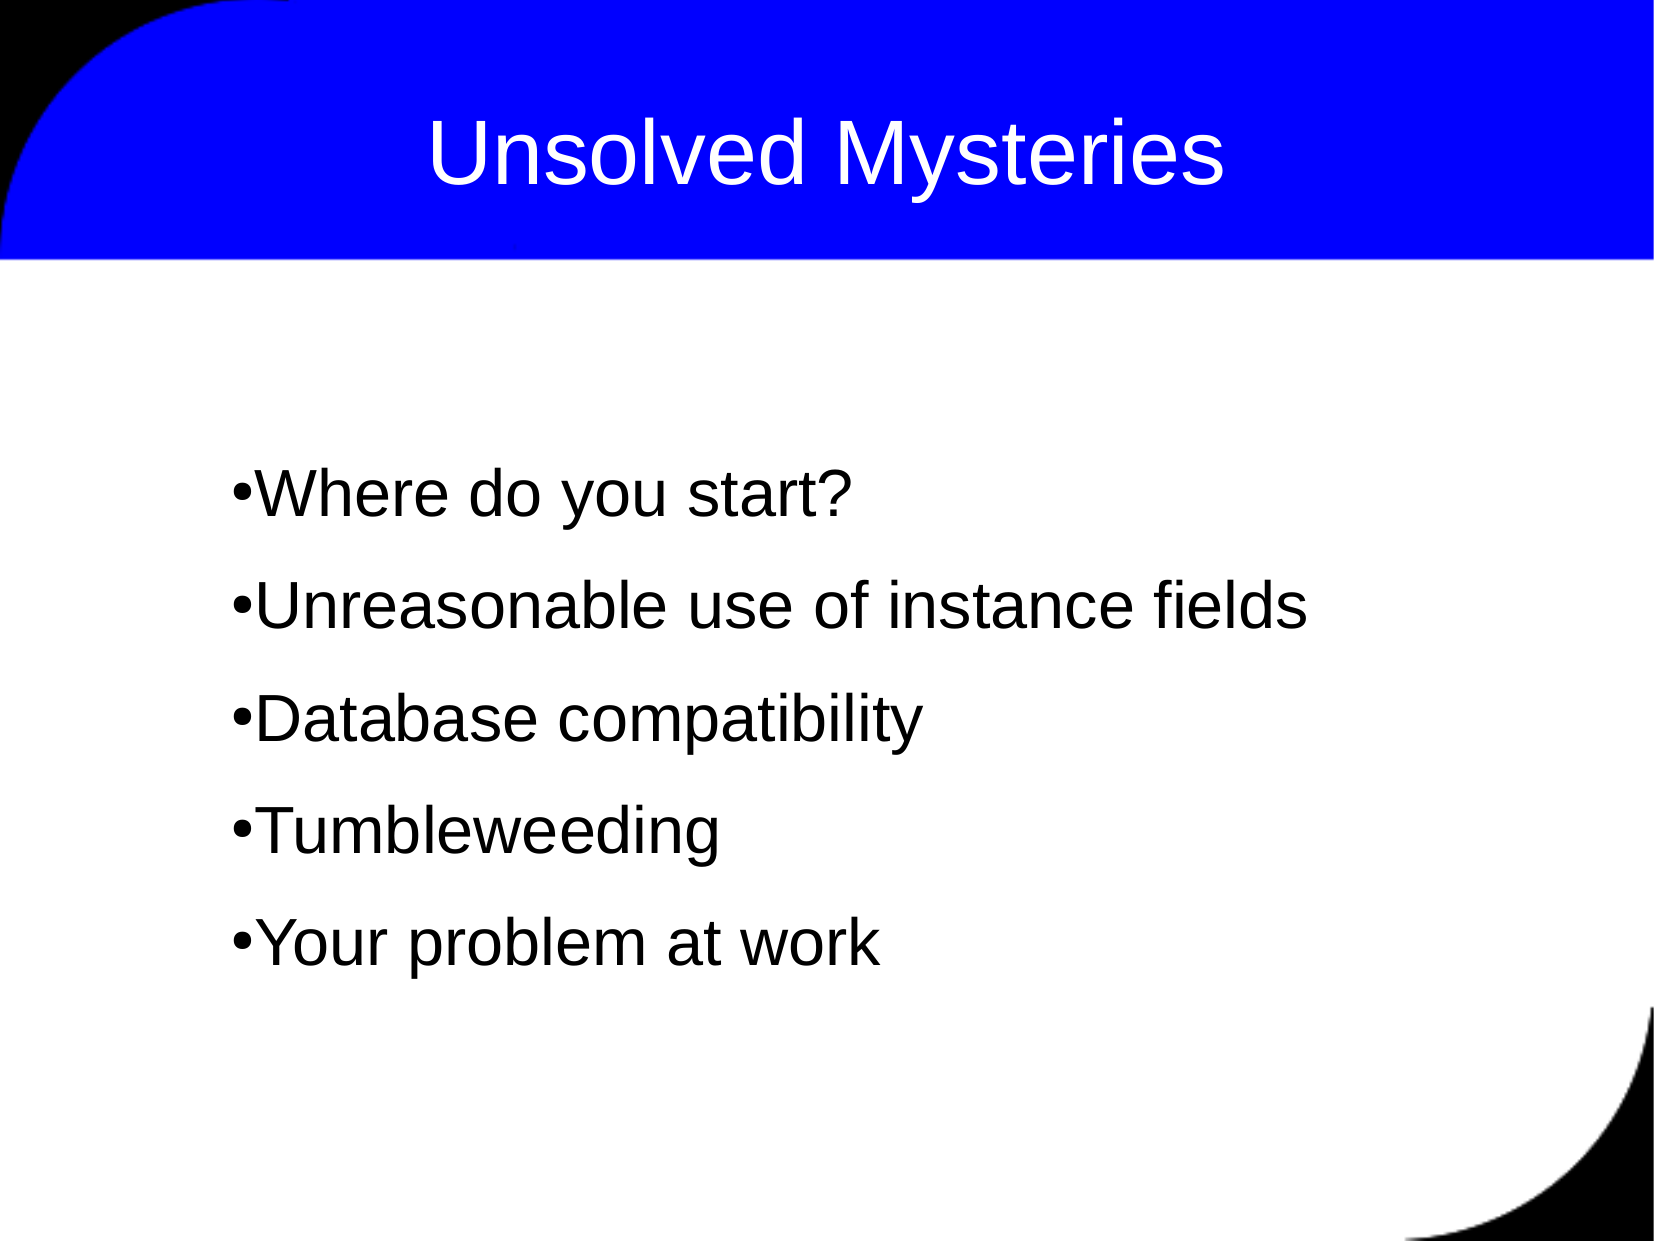

# Unsolved Mysteries
Where do you start?
Unreasonable use of instance fields
Database compatibility
Tumbleweeding
Your problem at work